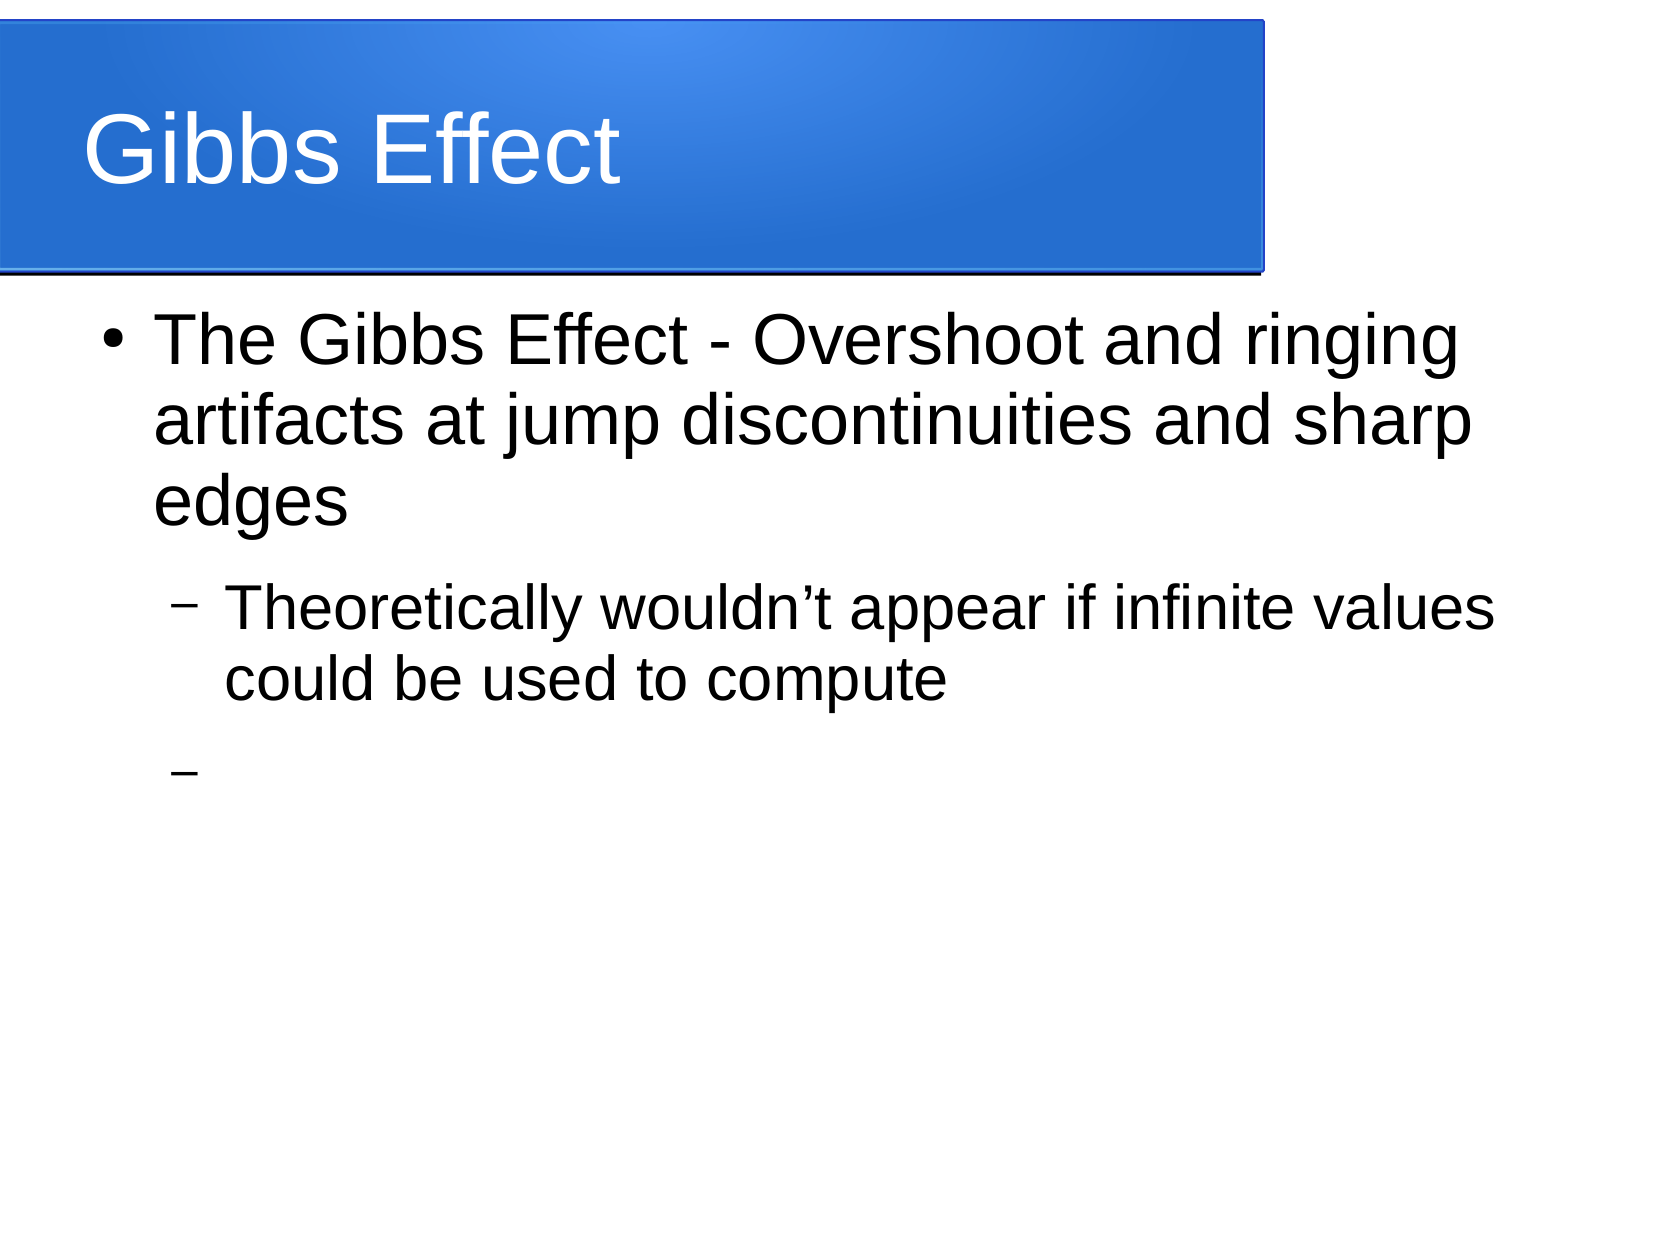

# Gibbs Effect
The Gibbs Effect - Overshoot and ringing artifacts at jump discontinuities and sharp edges
Theoretically wouldn’t appear if infinite values could be used to compute